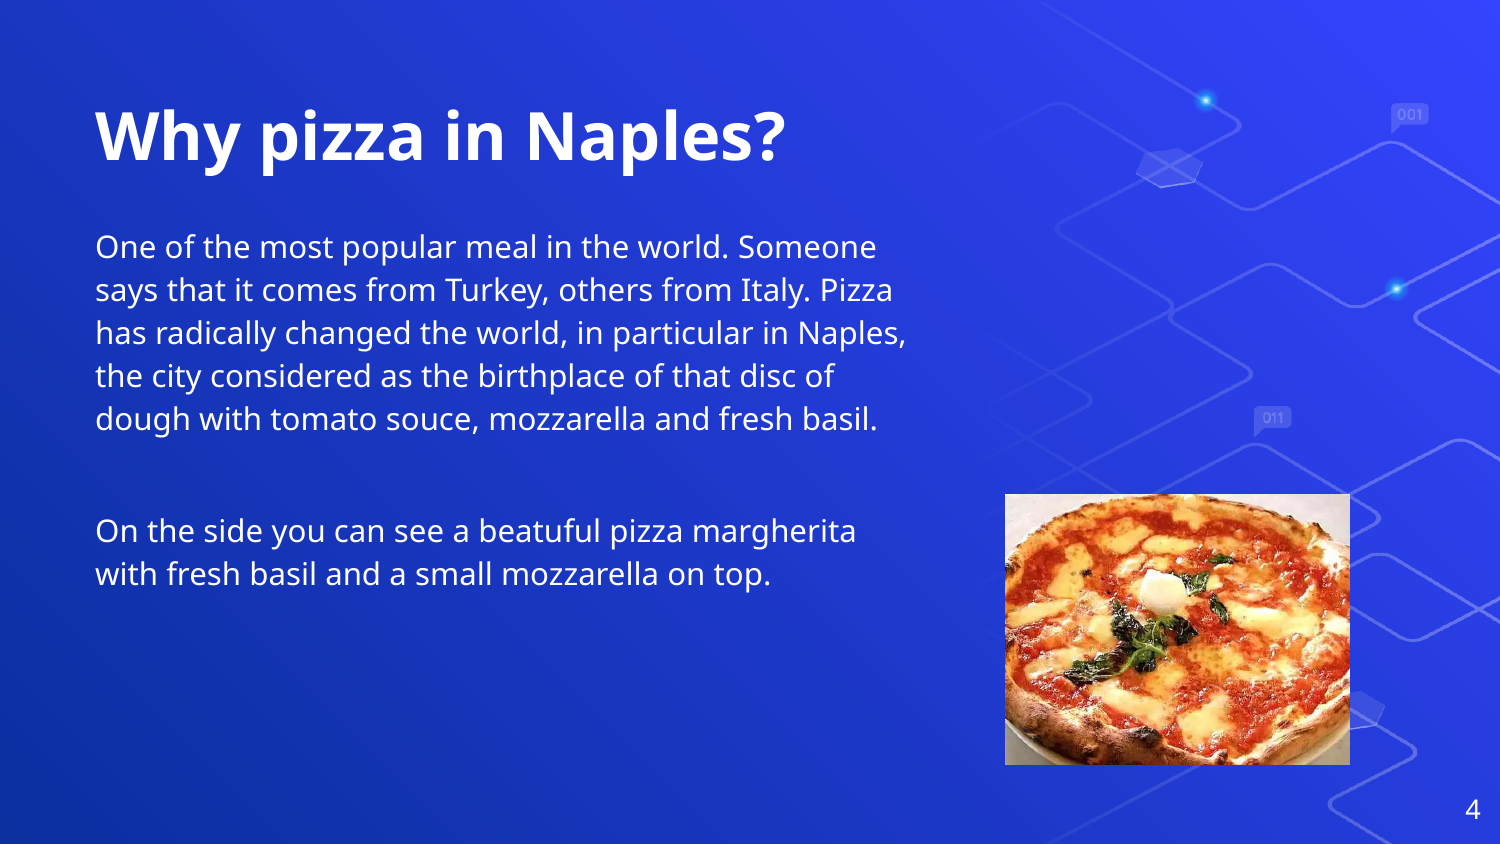

Why pizza in Naples?
One of the most popular meal in the world. Someone says that it comes from Turkey, others from Italy. Pizza has radically changed the world, in particular in Naples, the city considered as the birthplace of that disc of dough with tomato souce, mozzarella and fresh basil.
On the side you can see a beatuful pizza margherita with fresh basil and a small mozzarella on top.